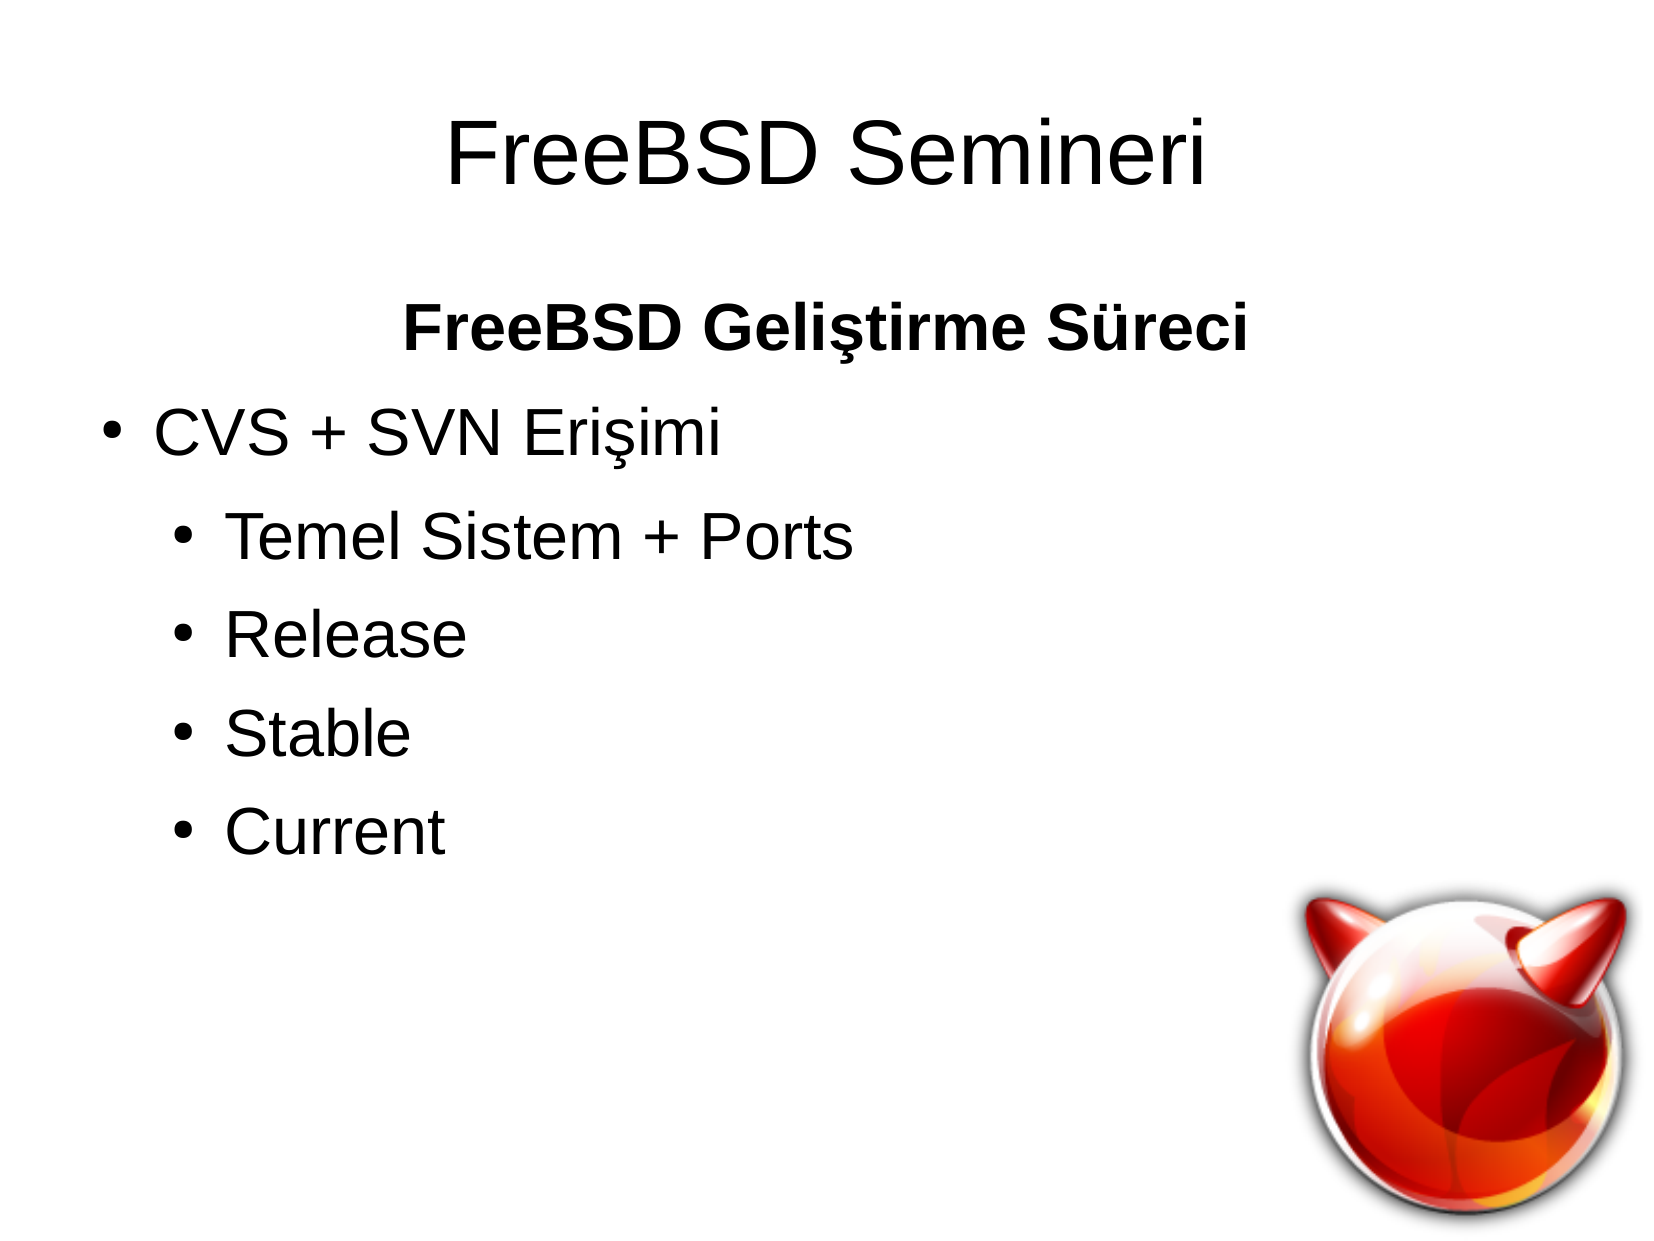

# FreeBSD Semineri
FreeBSD Geliştirme Süreci
CVS + SVN Erişimi
Temel Sistem + Ports
Release
Stable
Current